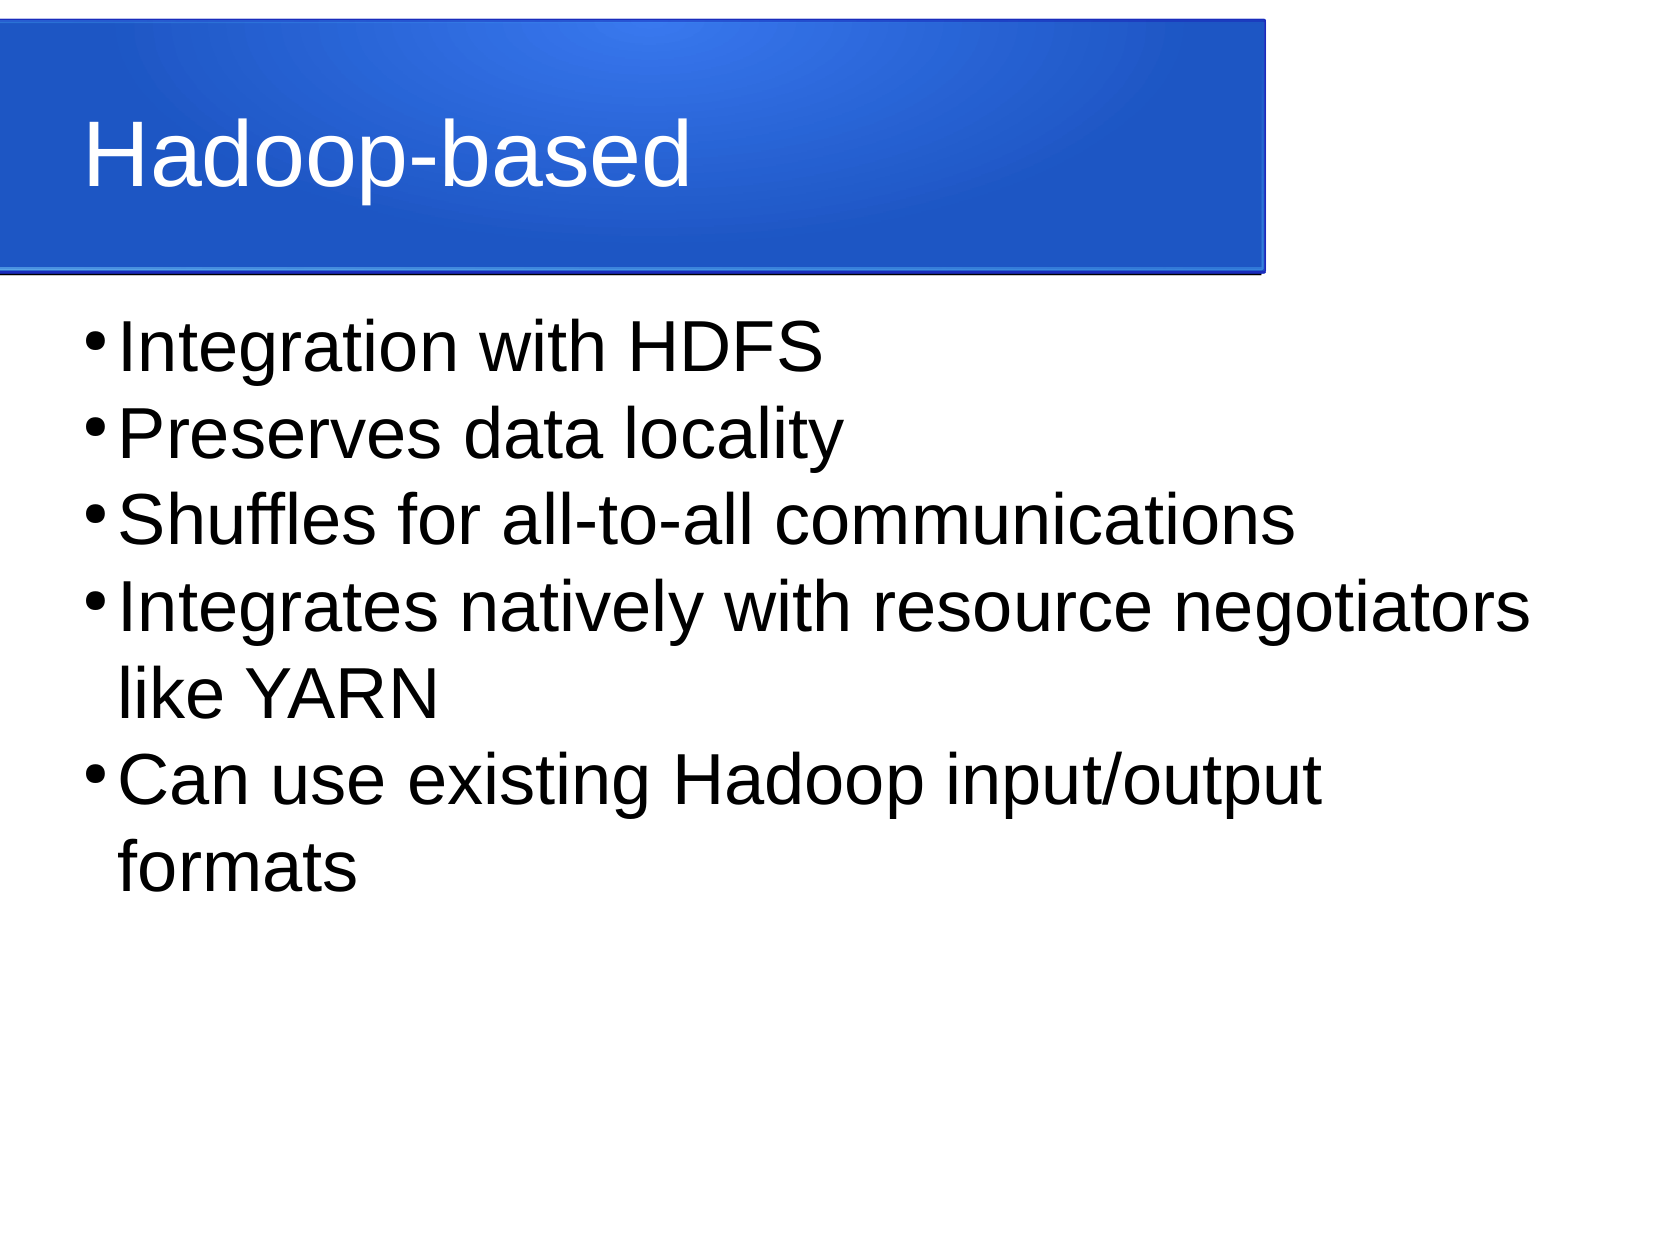

Hadoop-based
Integration with HDFS
Preserves data locality
Shuffles for all-to-all communications
Integrates natively with resource negotiators like YARN
Can use existing Hadoop input/output formats